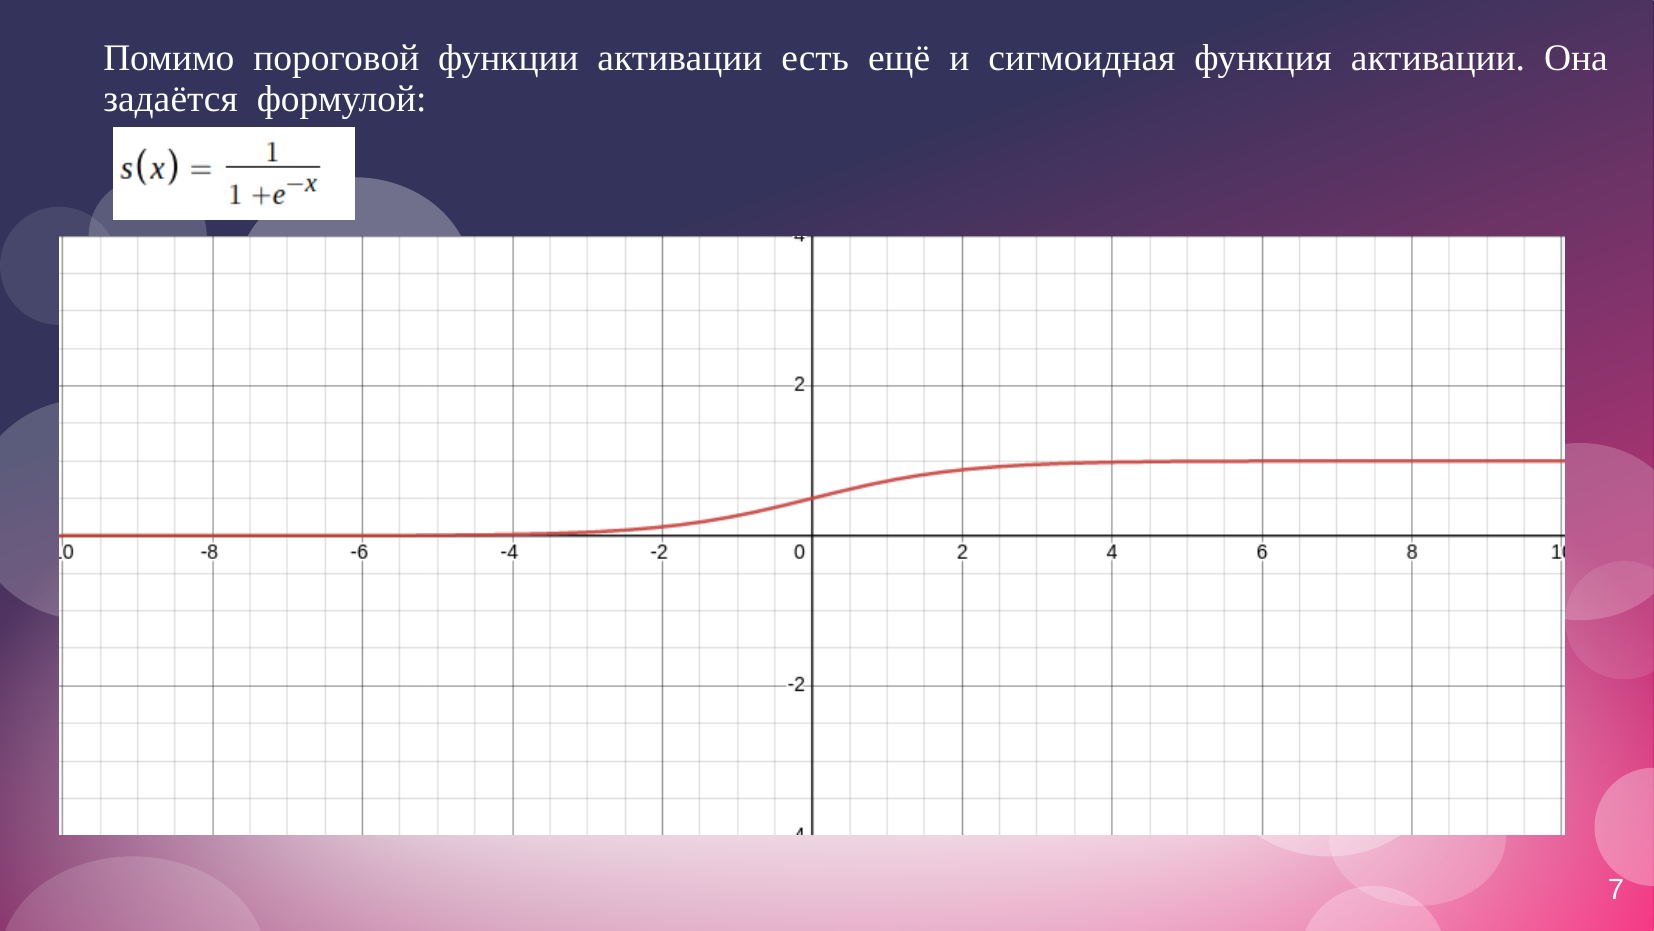

Помимо пороговой функции активации есть ещё и сигмоидная функция активации. Она задаётся формулой: